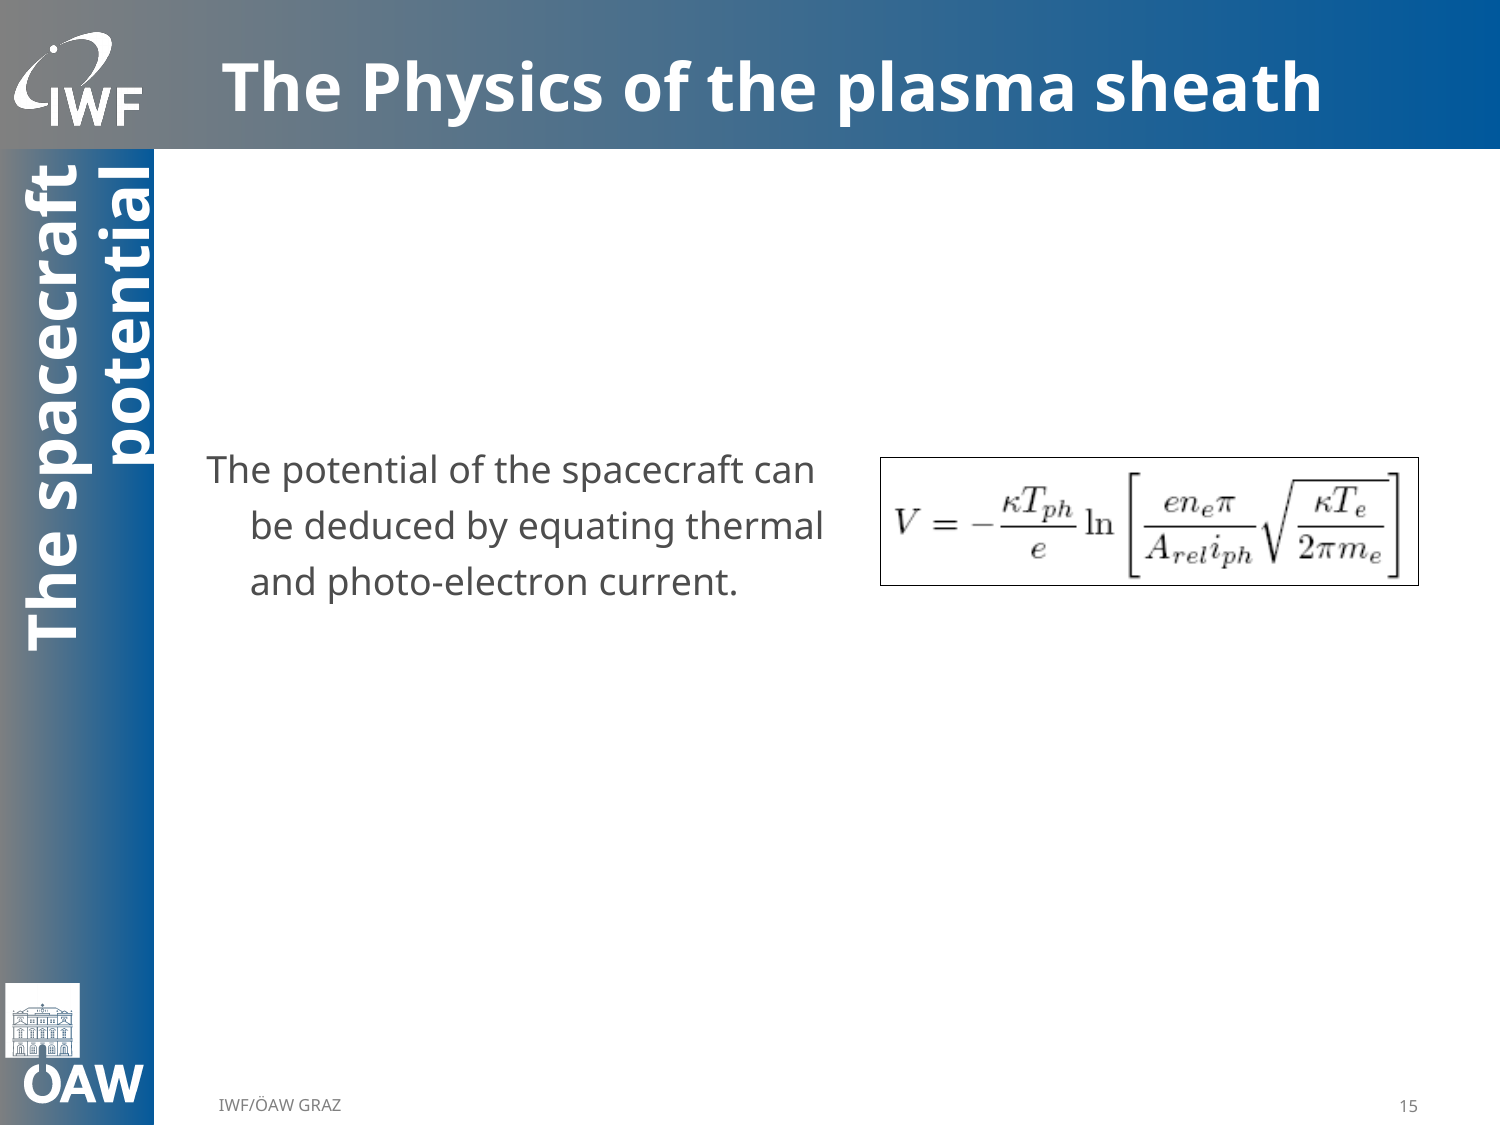

The Physics of the plasma sheath
# The potential of the spacecraft can be deduced by equating thermal and photo-electron current.
The spacecraft potential
IWF/ÖAW GRAZ
15